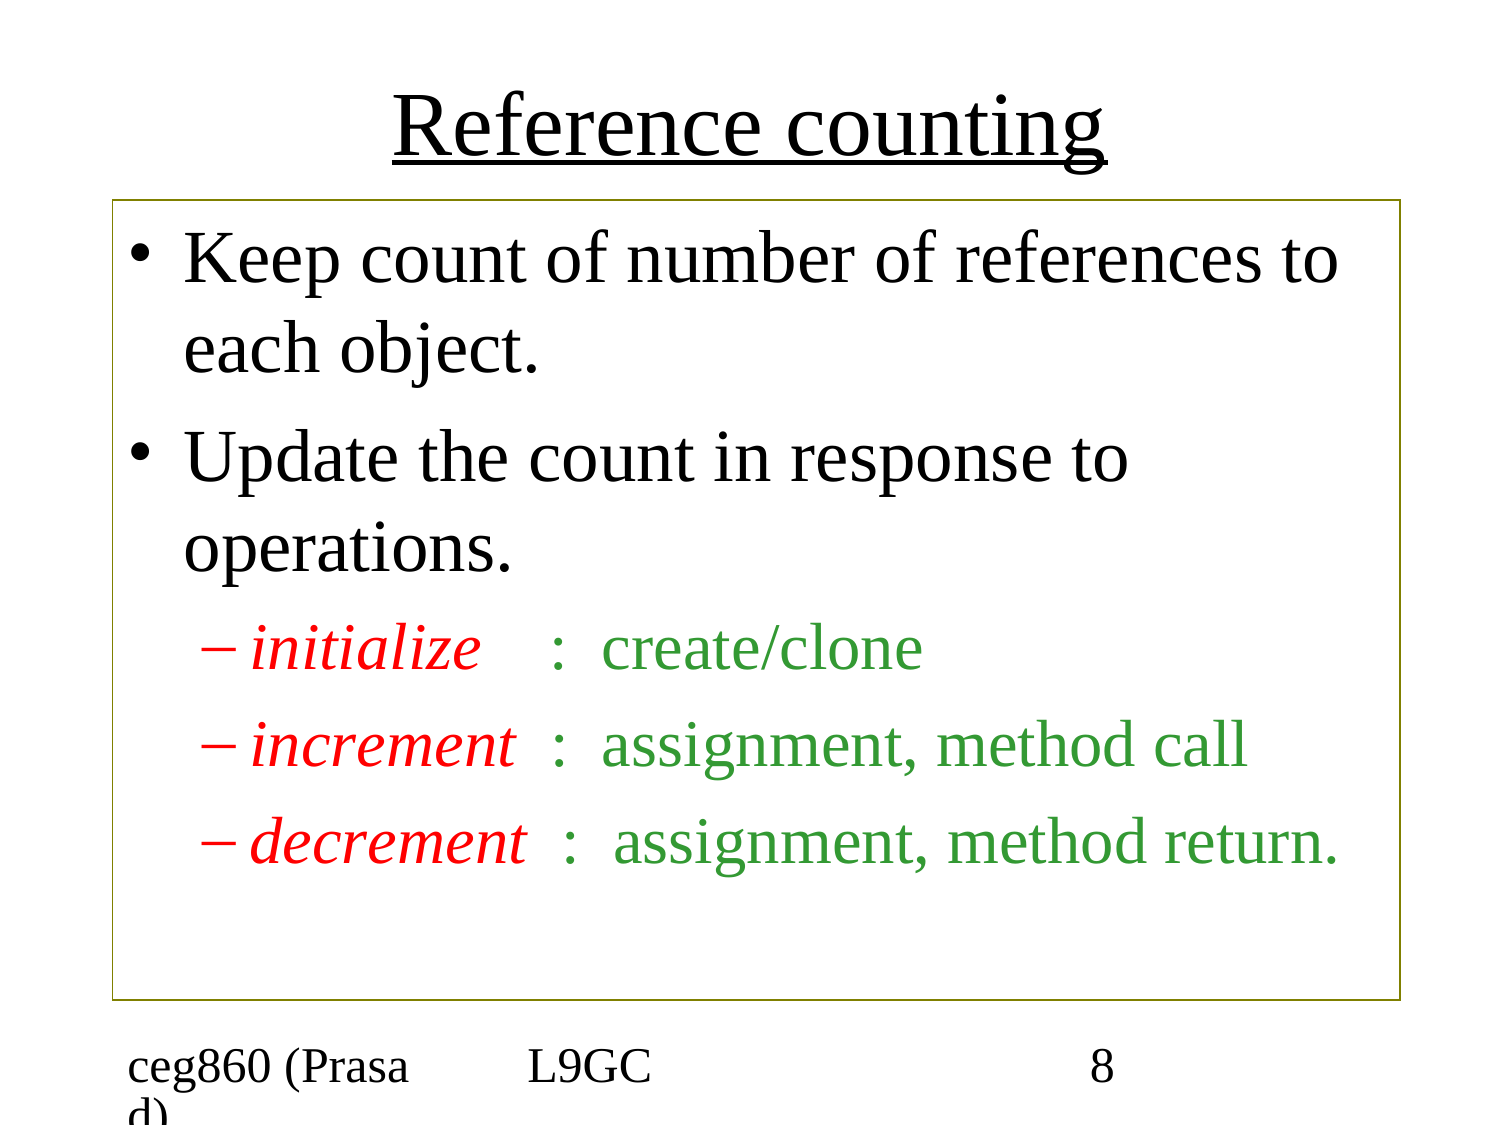

# Reference counting
Keep count of number of references to each object.
Update the count in response to operations.
initialize : create/clone
increment : assignment, method call
decrement : assignment, method return.
ceg860 (Prasad)
L9GC
8